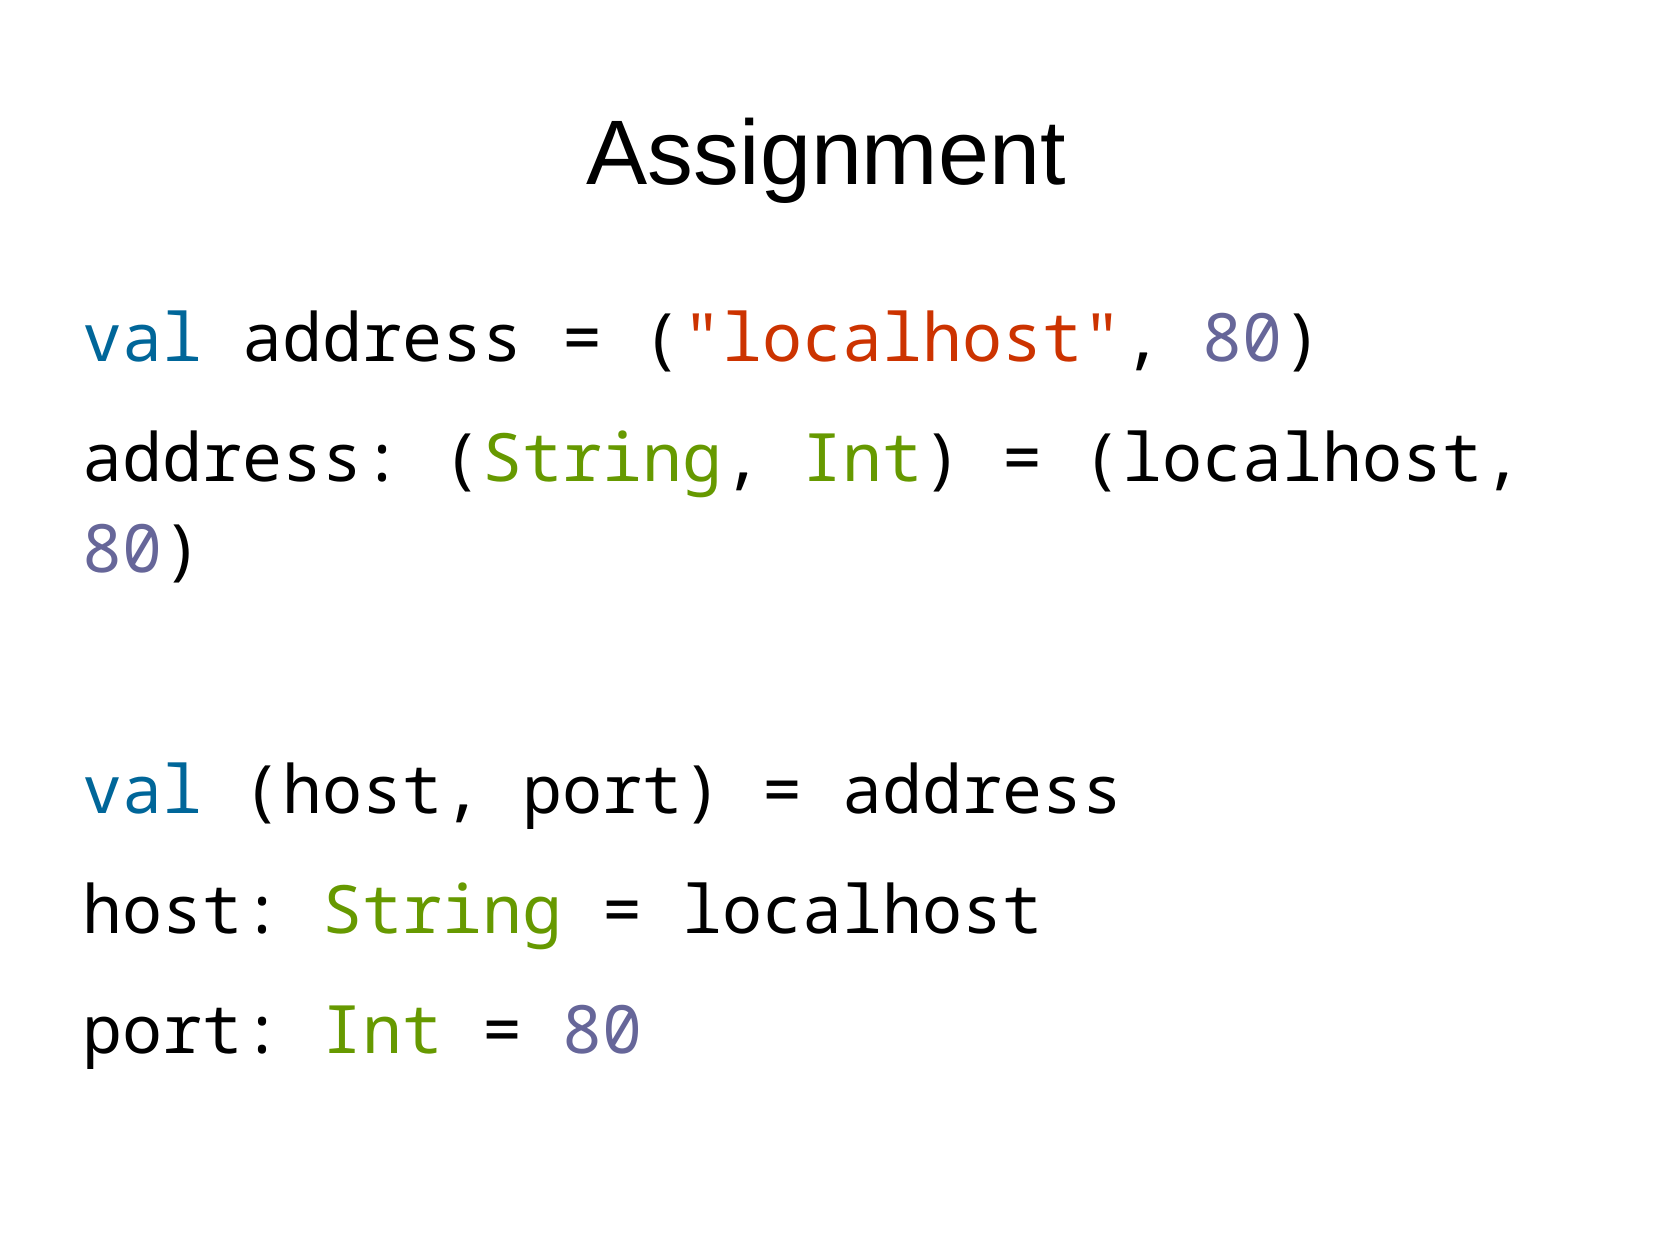

# Assignment
val address = ("localhost", 80)
address: (String, Int) = (localhost, 80)
val (host, port) = address
host: String = localhost
port: Int = 80